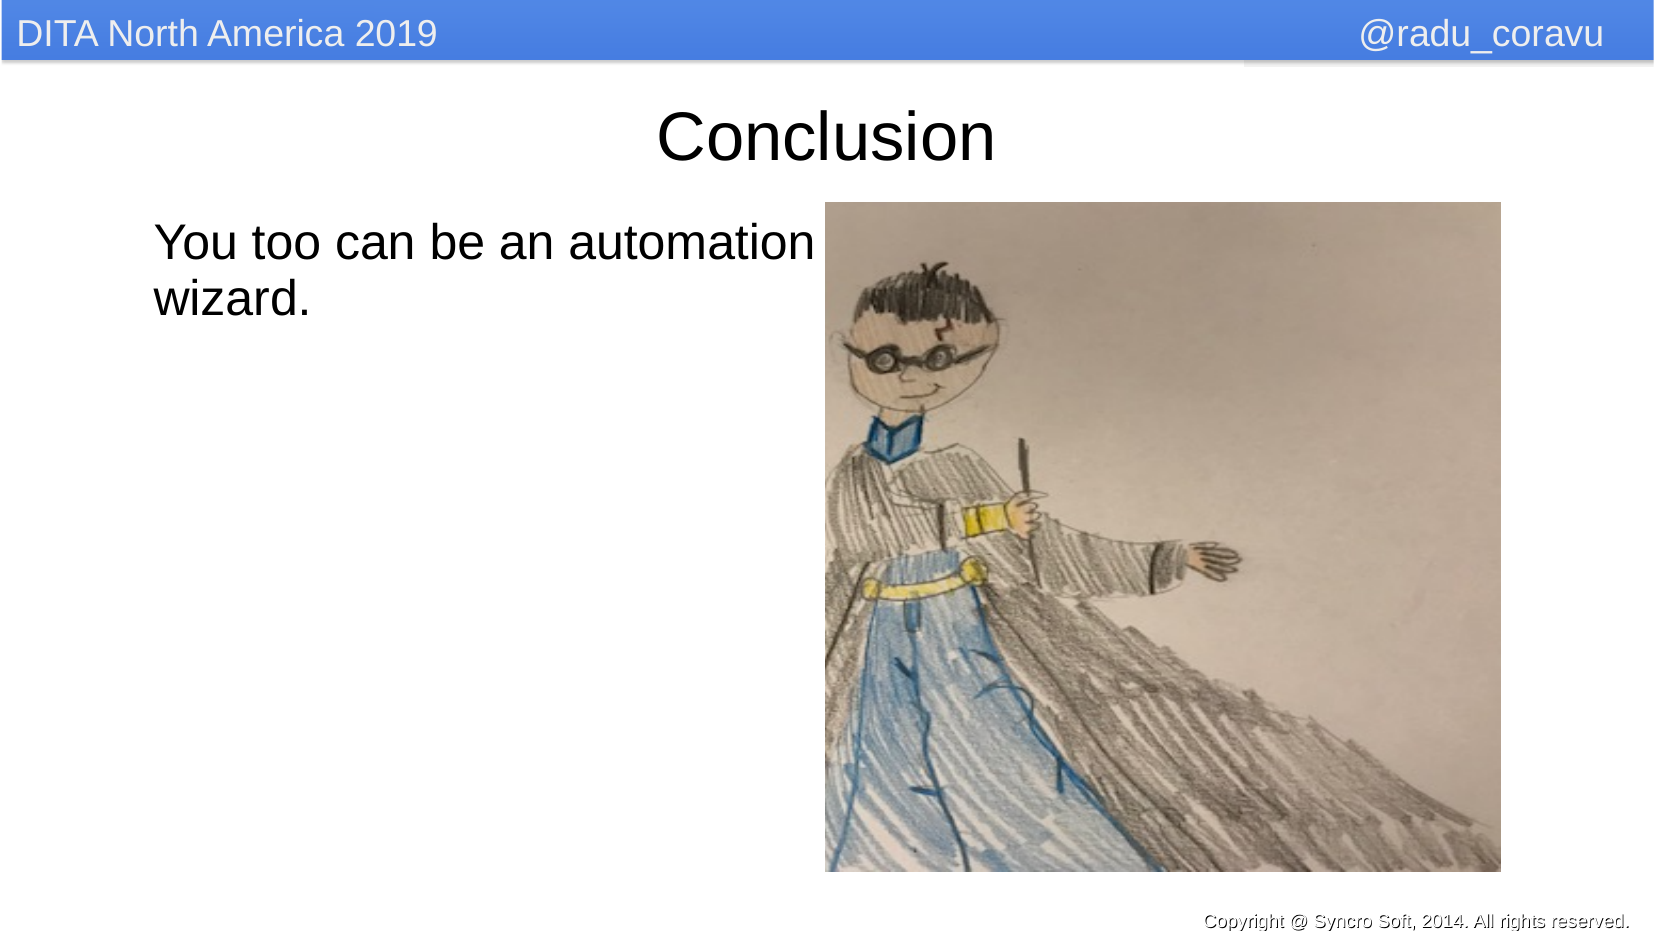

# Conclusion
You too can be an automation wizard.